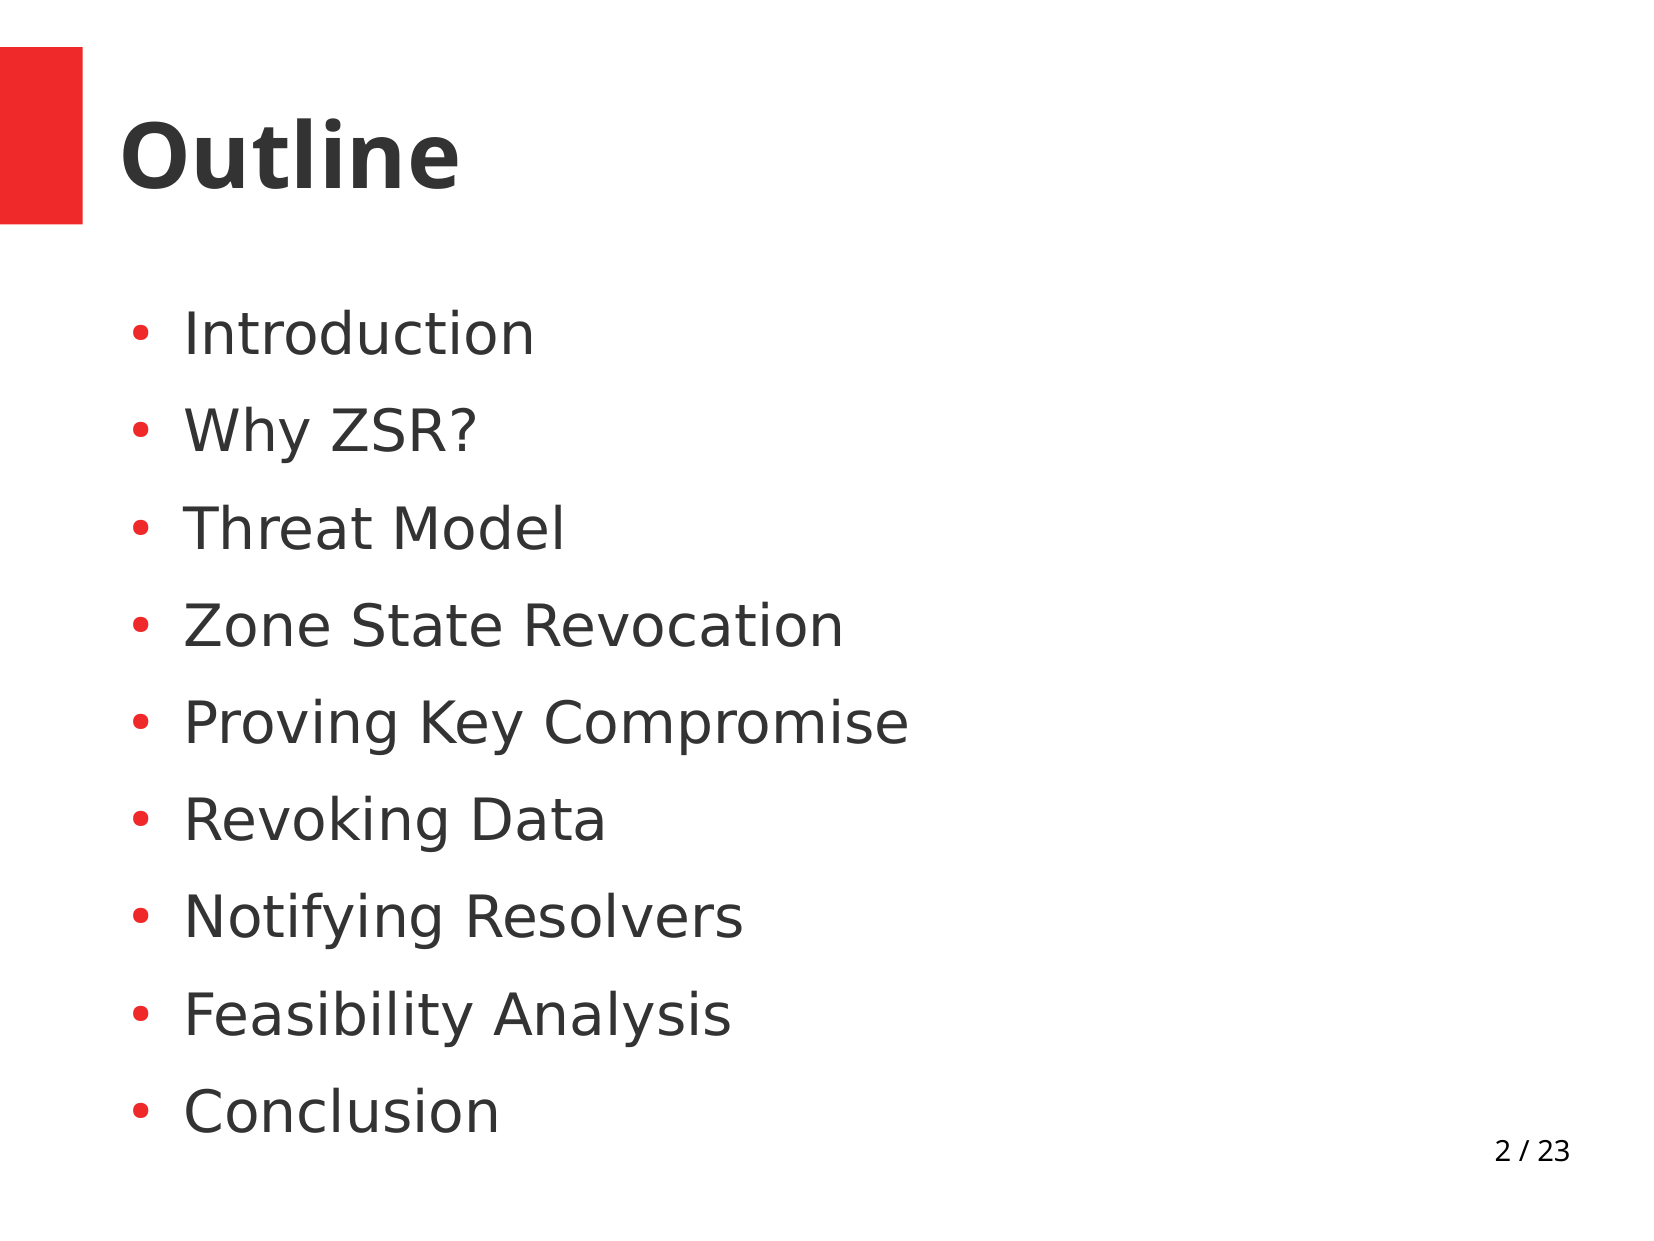

# Outline
Introduction
Why ZSR?
Threat Model
Zone State Revocation
Proving Key Compromise
Revoking Data
Notifying Resolvers
Feasibility Analysis
Conclusion
2